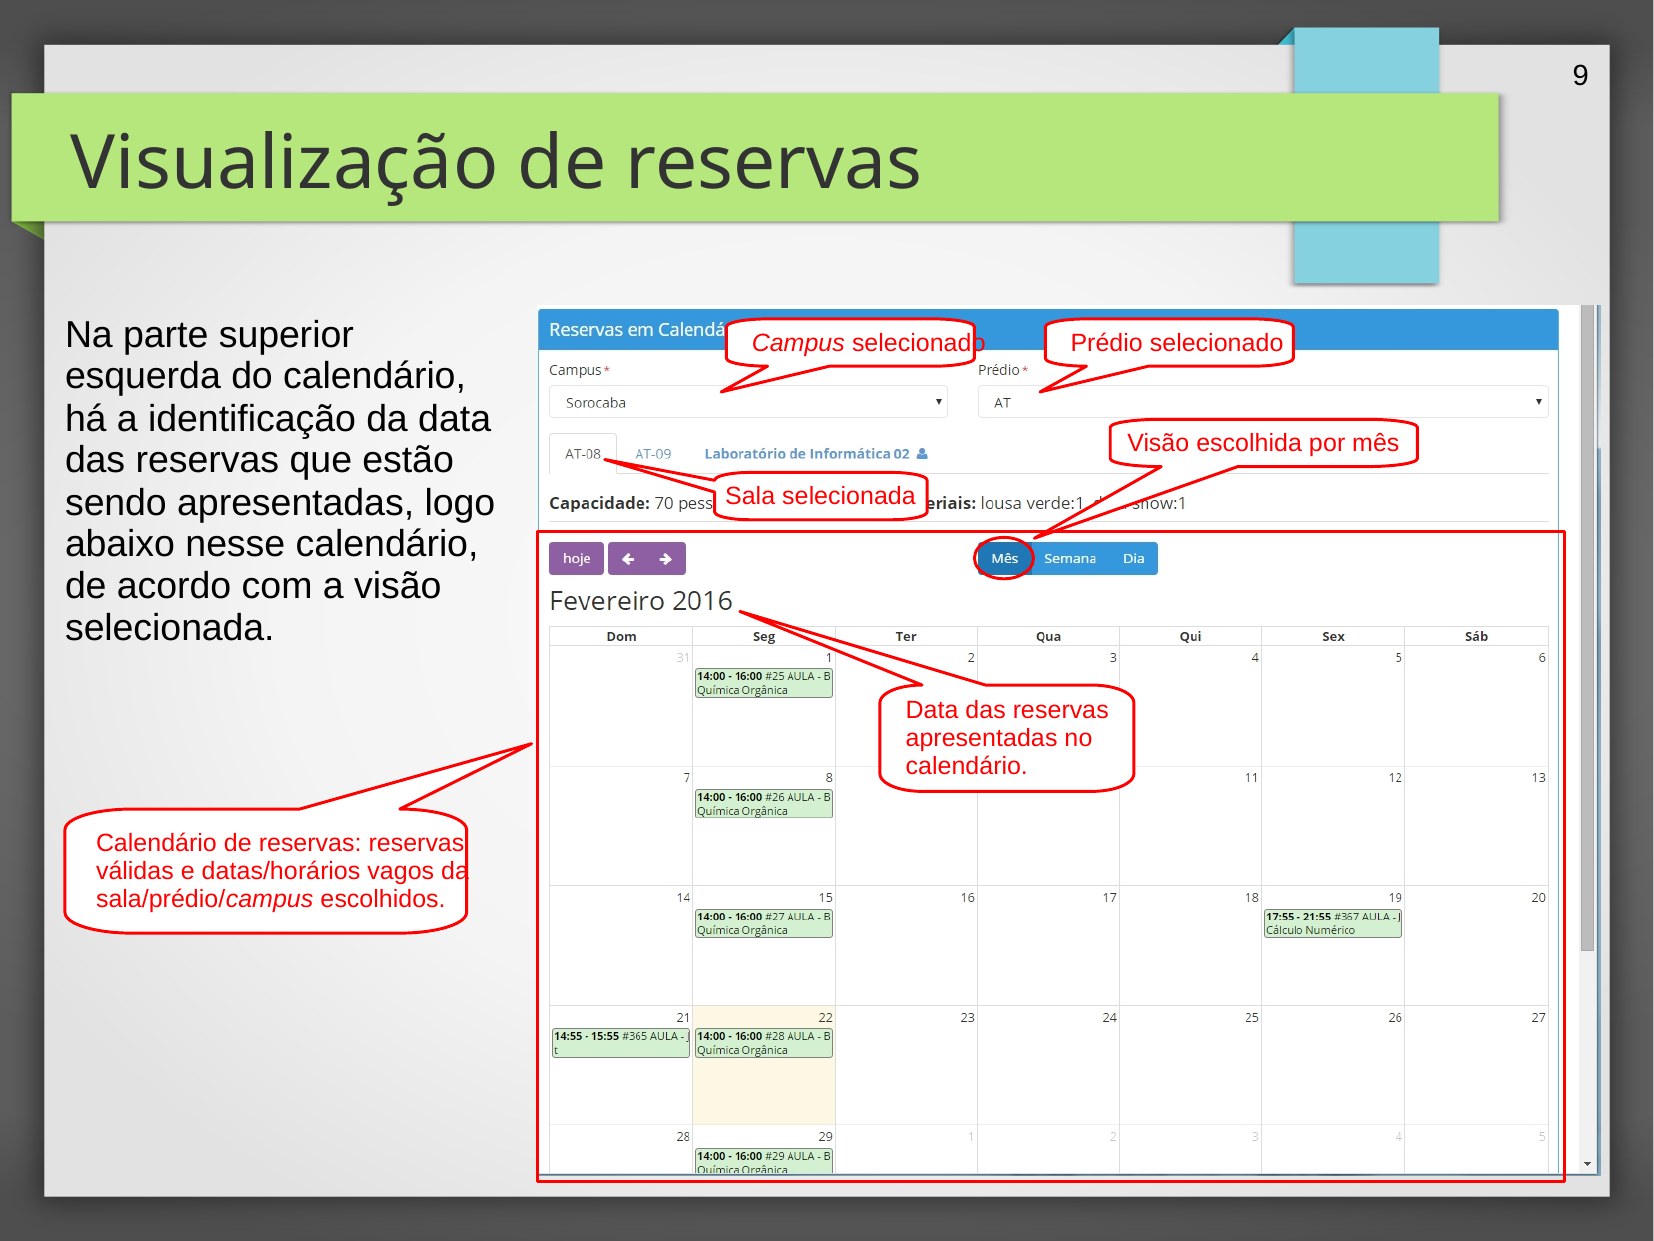

9
# Visualização de reservas
Na parte superior esquerda do calendário, há a identificação da data das reservas que estão sendo apresentadas, logo abaixo nesse calendário, de acordo com a visão selecionada.
Campus selecionado
Prédio selecionado
Visão escolhida por mês
Sala selecionada
Data das reservas
apresentadas no
calendário.
Calendário de reservas: reservas
válidas e datas/horários vagos da
sala/prédio/campus escolhidos.